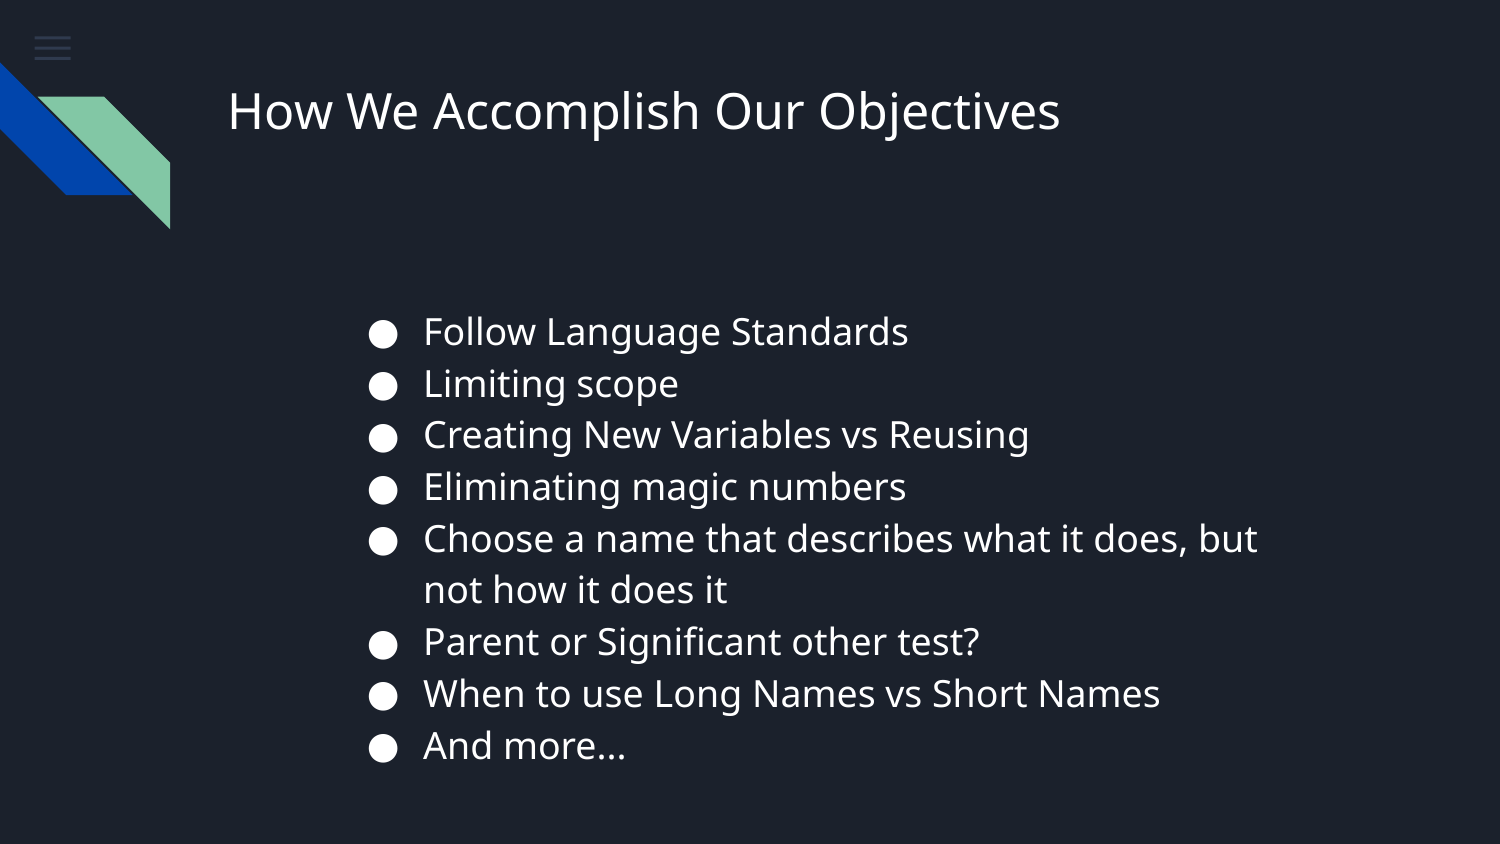

# How We Accomplish Our Objectives
Follow Language Standards
Limiting scope
Creating New Variables vs Reusing
Eliminating magic numbers
Choose a name that describes what it does, but not how it does it
Parent or Significant other test?
When to use Long Names vs Short Names
And more...